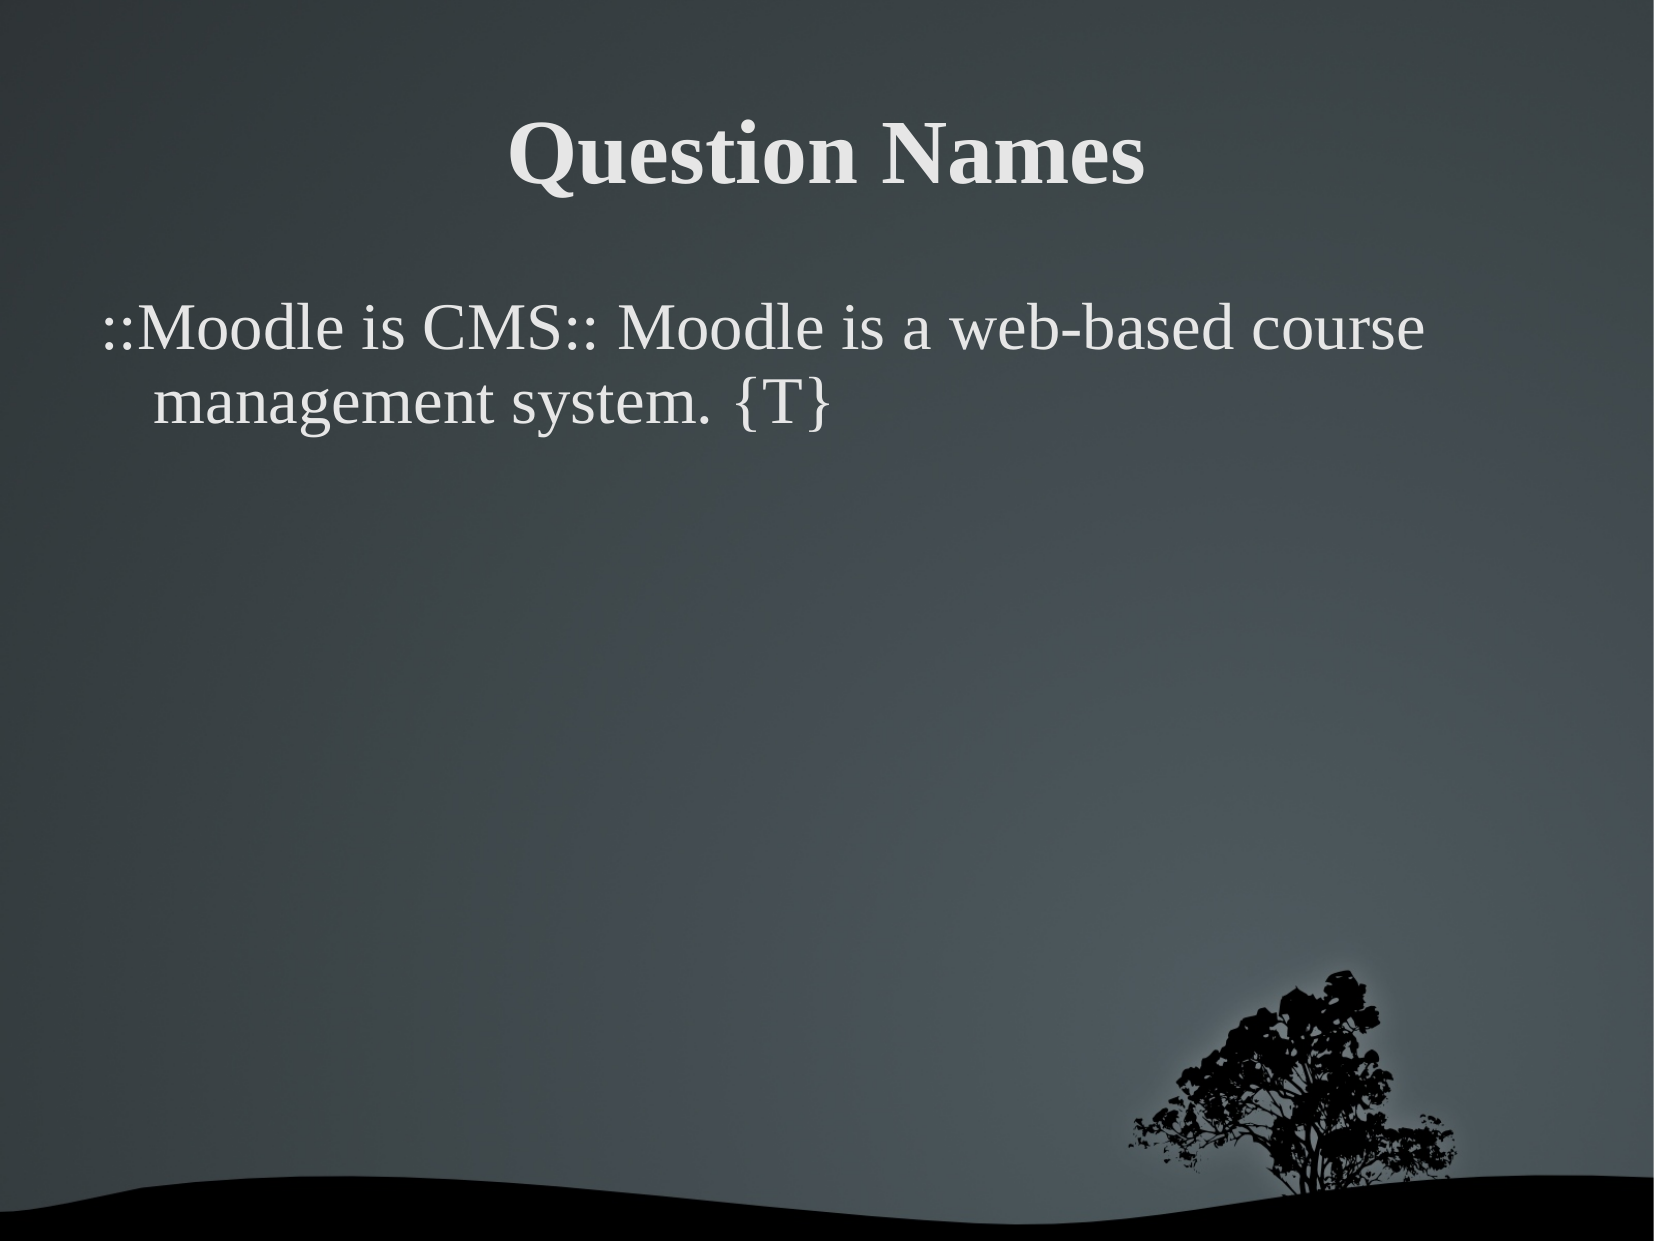

# Question Names
::Moodle is CMS:: Moodle is a web-based course management system. {T}